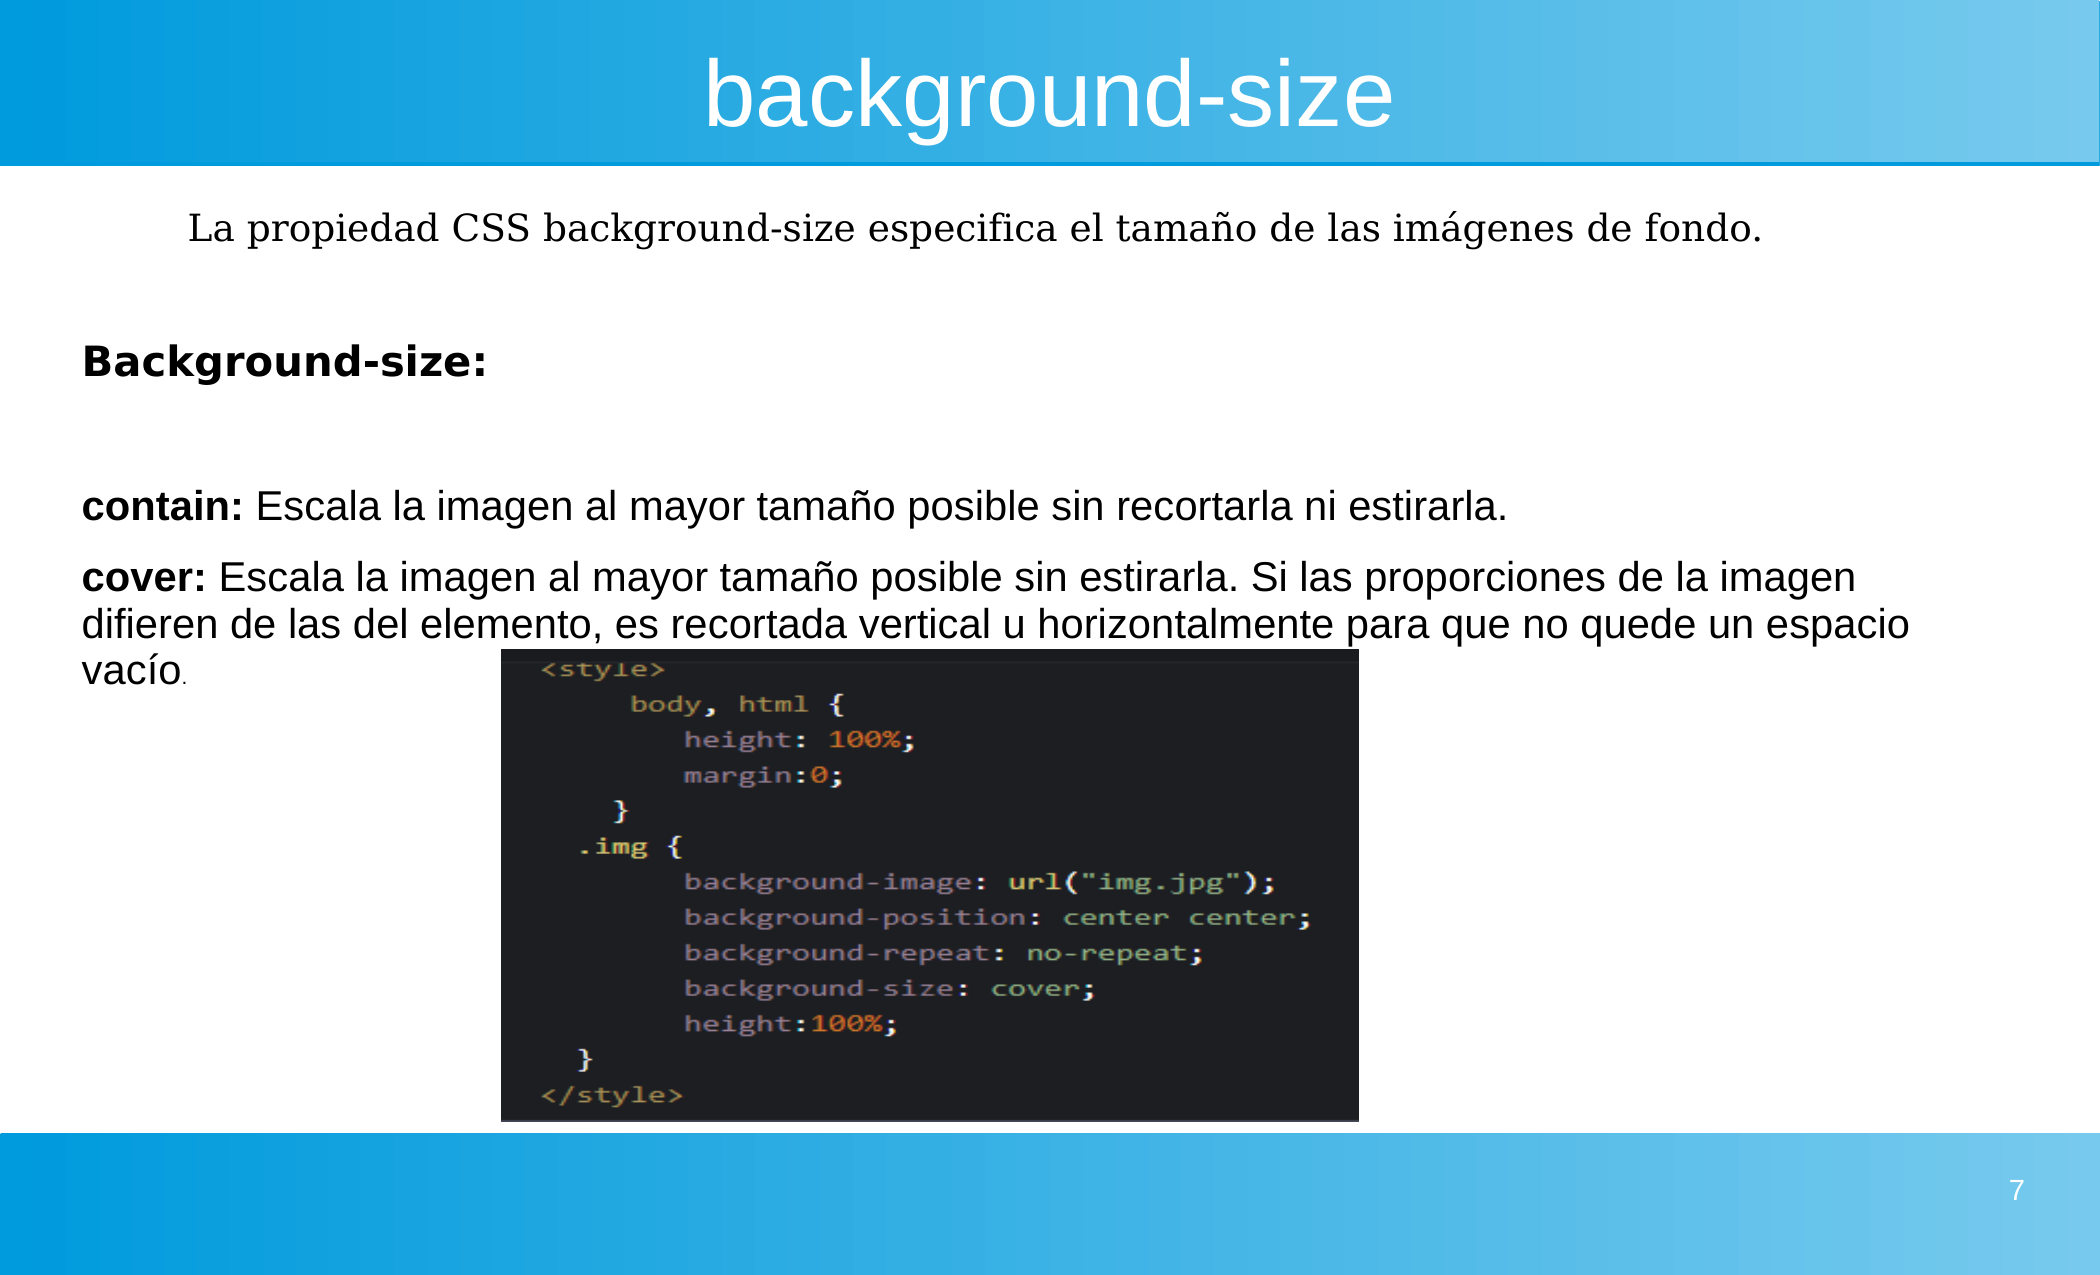

# background-size
La propiedad CSS background-size especifica el tamaño de las imágenes de fondo.
Background-size:
contain: Escala la imagen al mayor tamaño posible sin recortarla ni estirarla.
cover: Escala la imagen al mayor tamaño posible sin estirarla. Si las proporciones de la imagen difieren de las del elemento, es recortada vertical u horizontalmente para que no quede un espacio vacío.
7